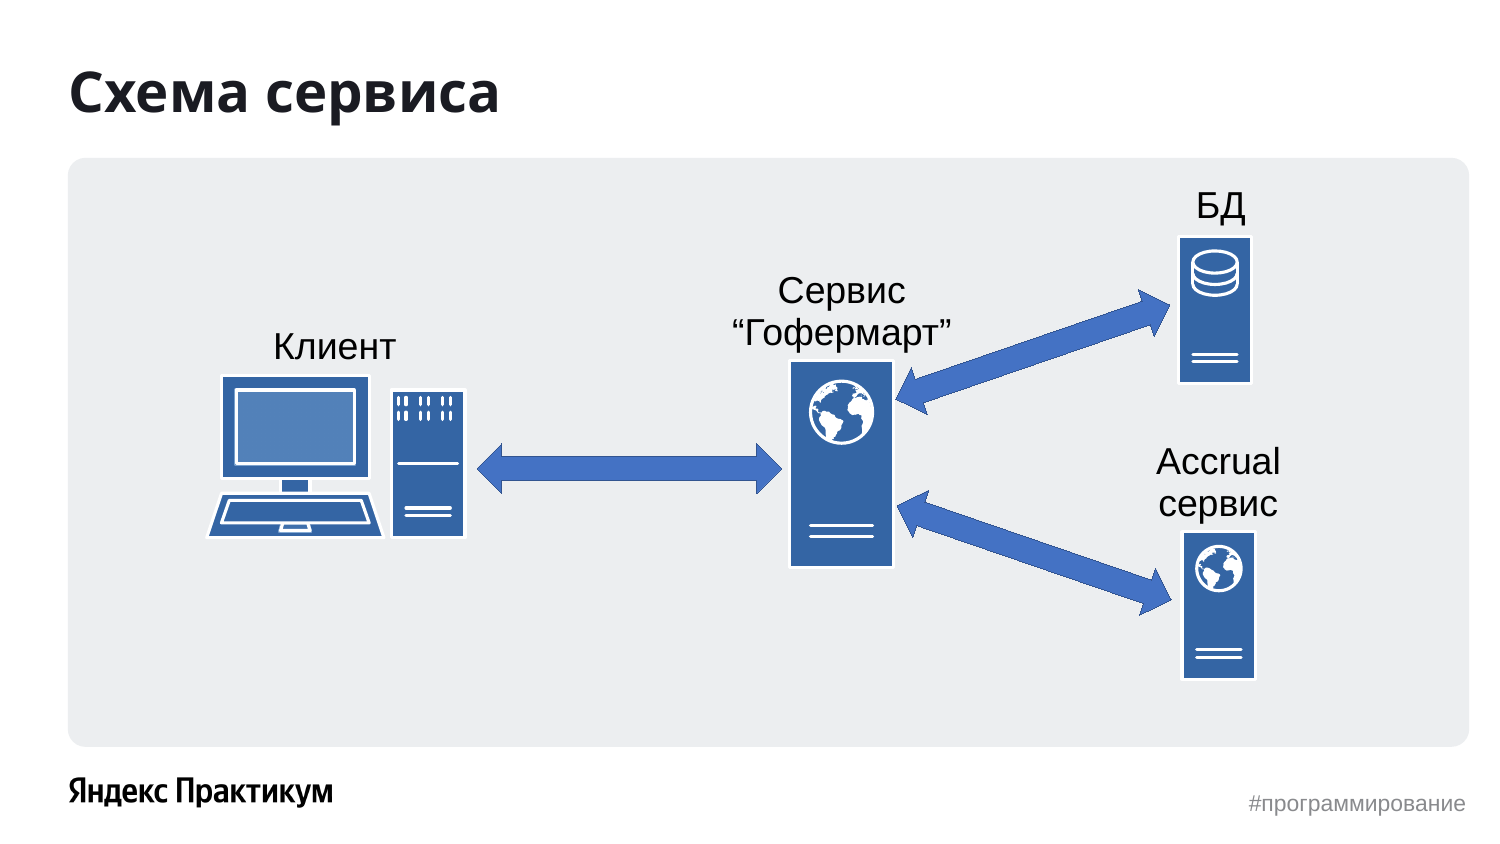

# Схема сервиса
БД
Сервис
“Гофермарт”
Клиент
Accrual
сервис